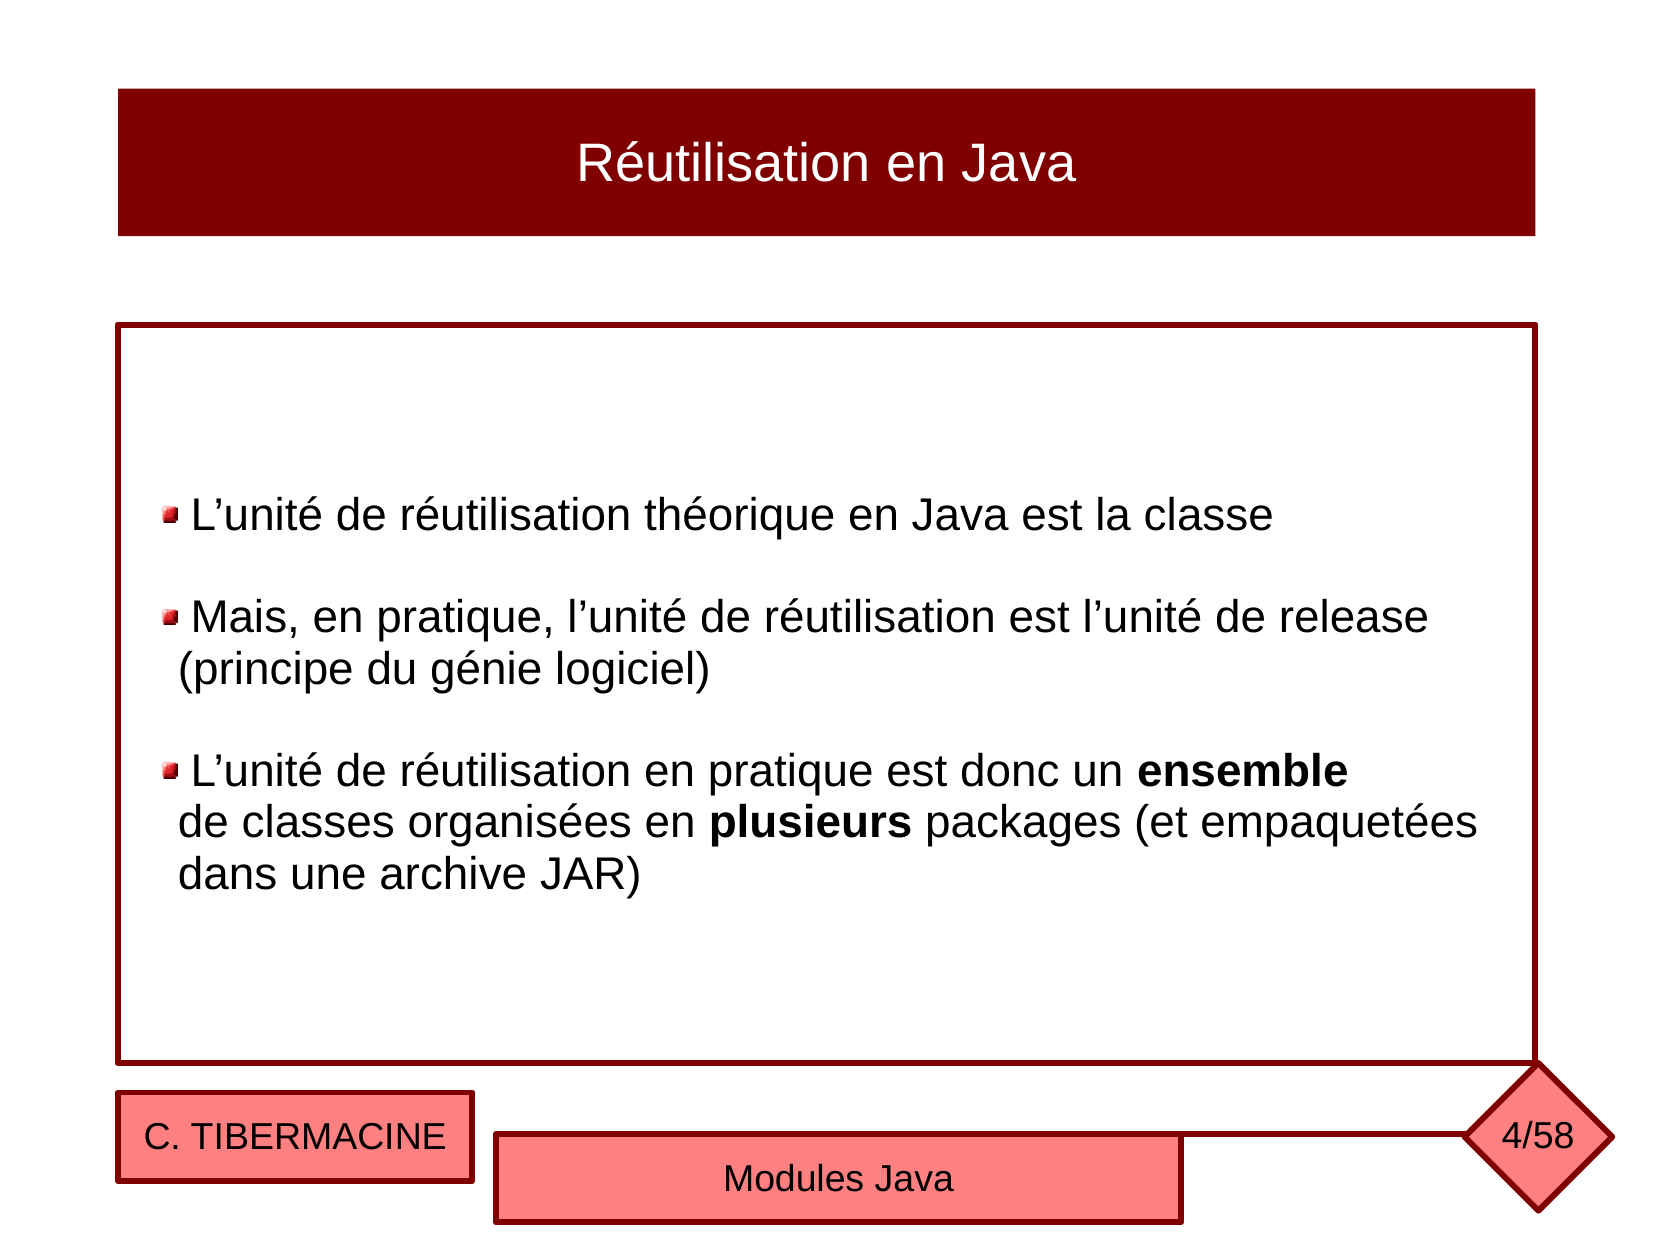

Réutilisation en Java
 Introduction : limites de Java 8 et <
 Modules Java
 Le JDK en modules
 Les services dans Java
 L’unité de réutilisation théorique en Java est la classe
 Mais, en pratique, l’unité de réutilisation est l’unité de release
(principe du génie logiciel)
 L’unité de réutilisation en pratique est donc un ensemble
de classes organisées en plusieurs packages (et empaquetées
dans une archive JAR)
C. TIBERMACINE
Modules Java